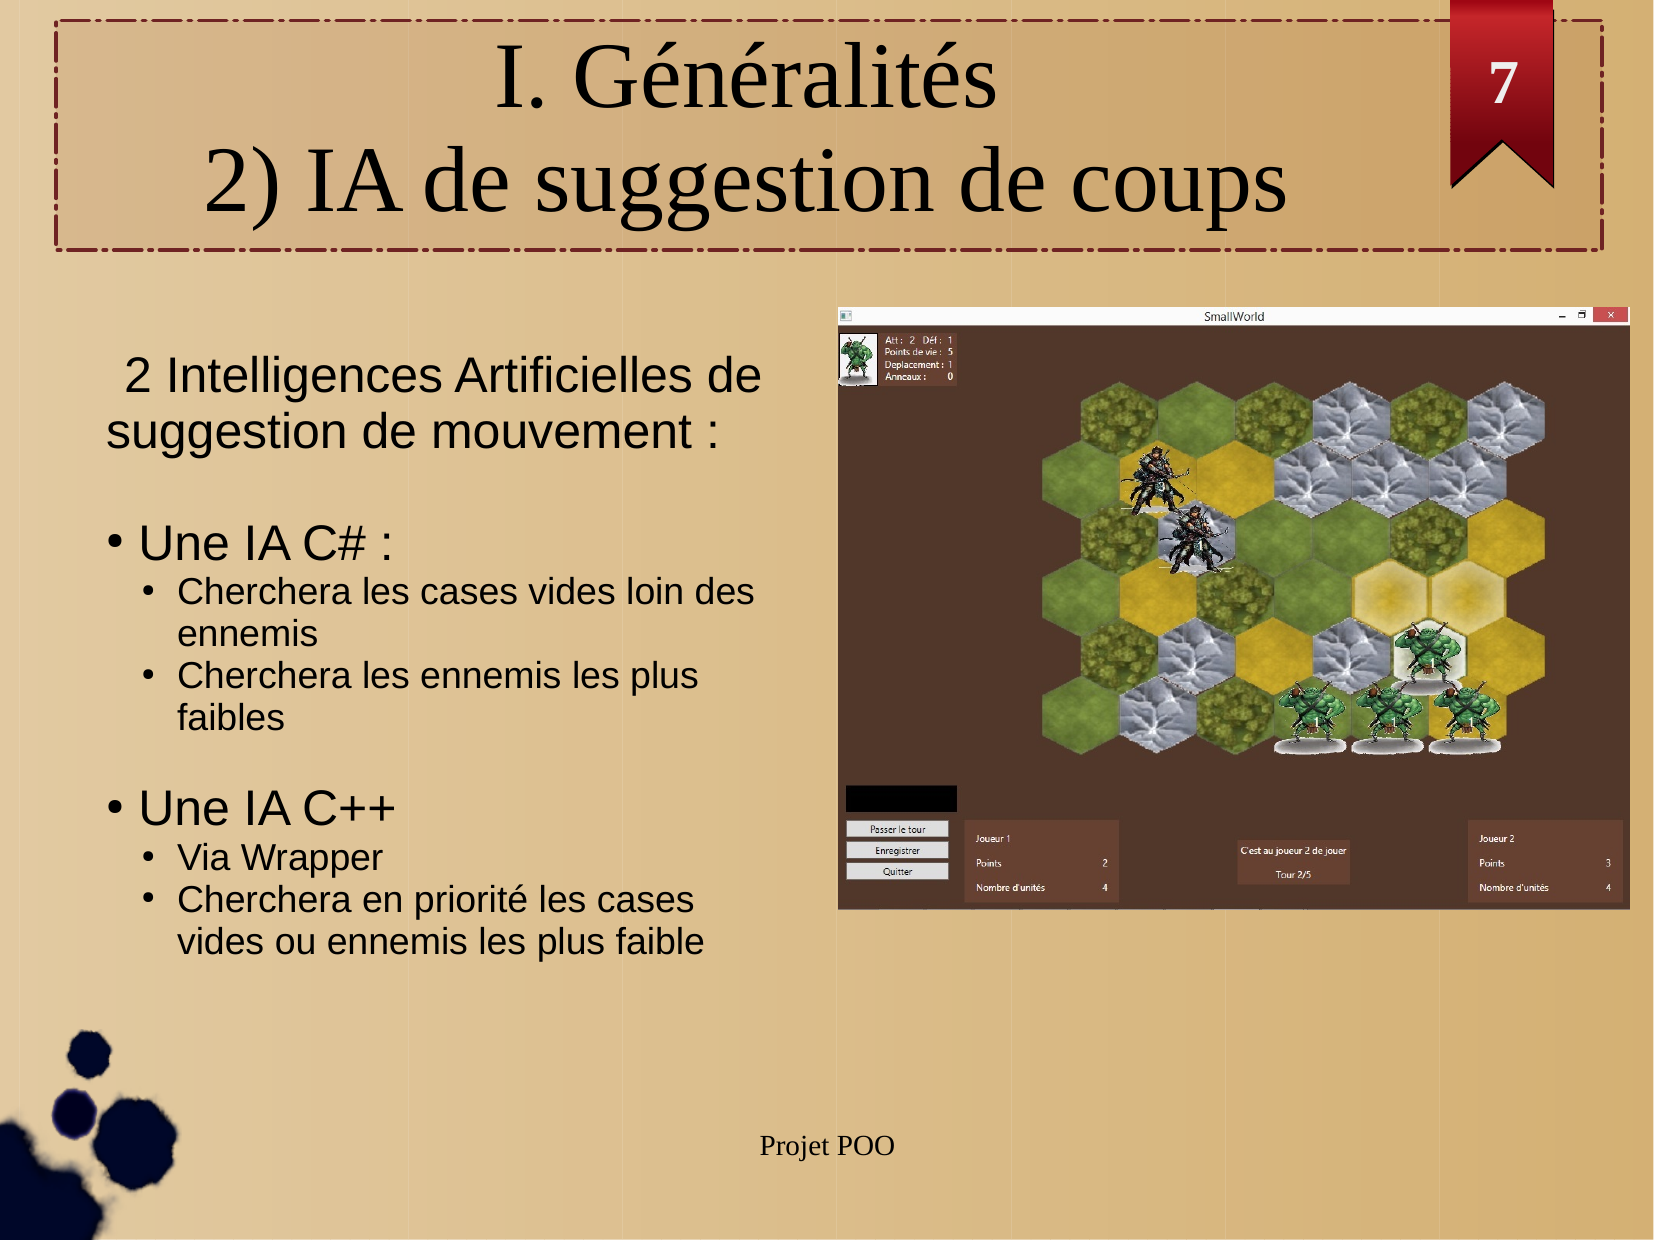

I. Généralités
2) IA de suggestion de coups
7
# 2 Intelligences Artificielles de suggestion de mouvement :
 Une IA C# :
Cherchera les cases vides loin des ennemis
Cherchera les ennemis les plus faibles
 Une IA C++
Via Wrapper
Cherchera en priorité les cases vides ou ennemis les plus faible